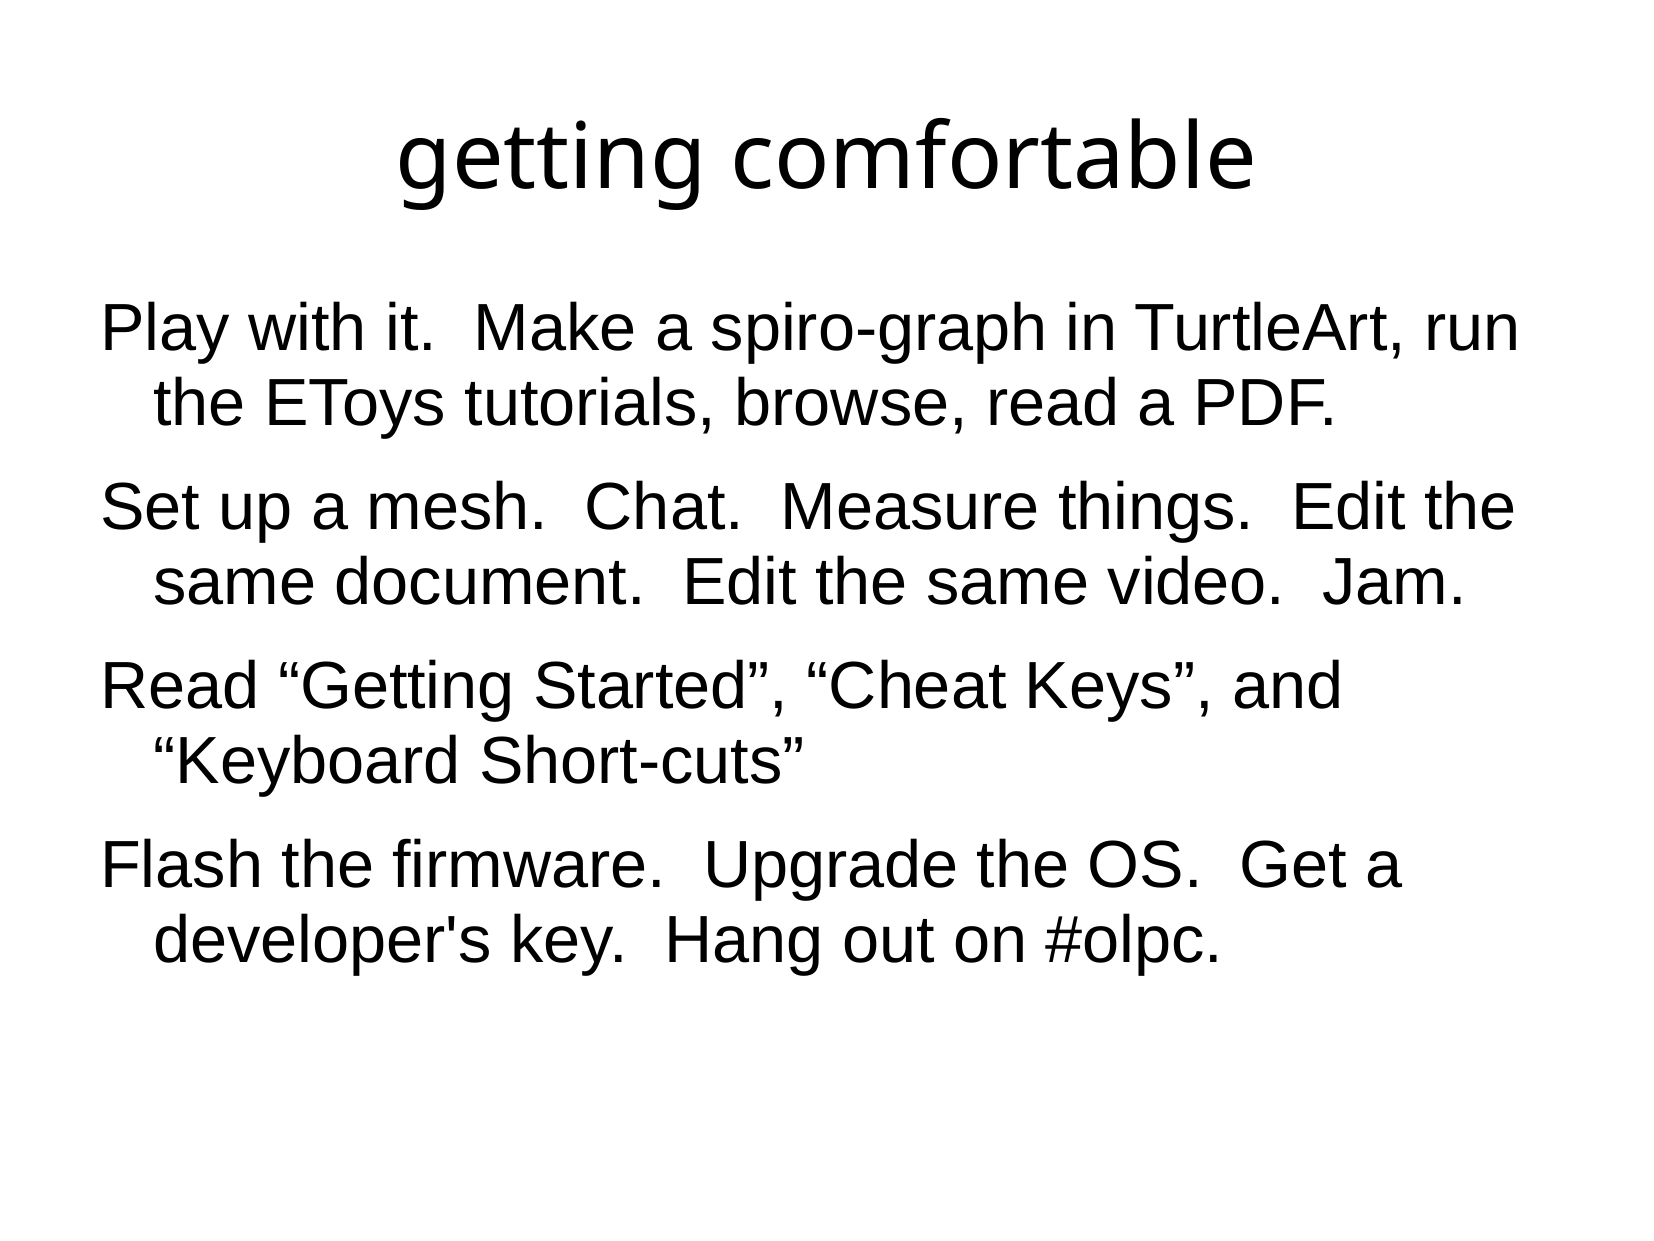

# getting comfortable
Play with it. Make a spiro-graph in TurtleArt, run the EToys tutorials, browse, read a PDF.
Set up a mesh. Chat. Measure things. Edit the same document. Edit the same video. Jam.
Read “Getting Started”, “Cheat Keys”, and “Keyboard Short-cuts”
Flash the firmware. Upgrade the OS. Get a developer's key. Hang out on #olpc.